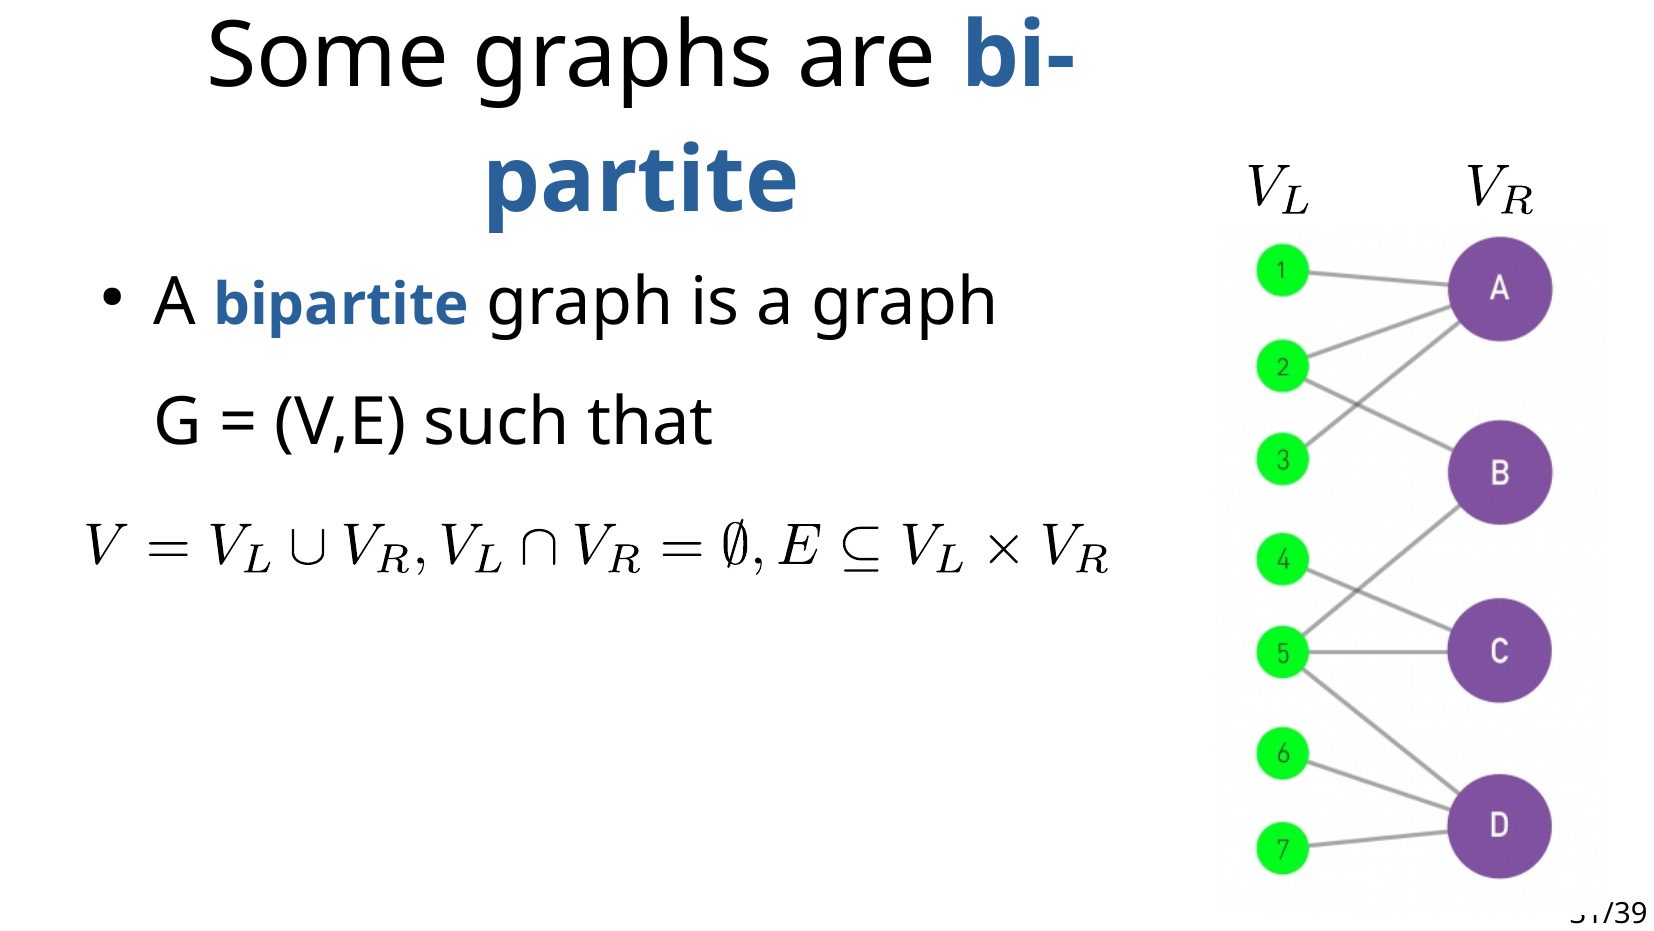

# Some graphs are bi-partite
A bipartite graph is a graph
G = (V,E) such that
31